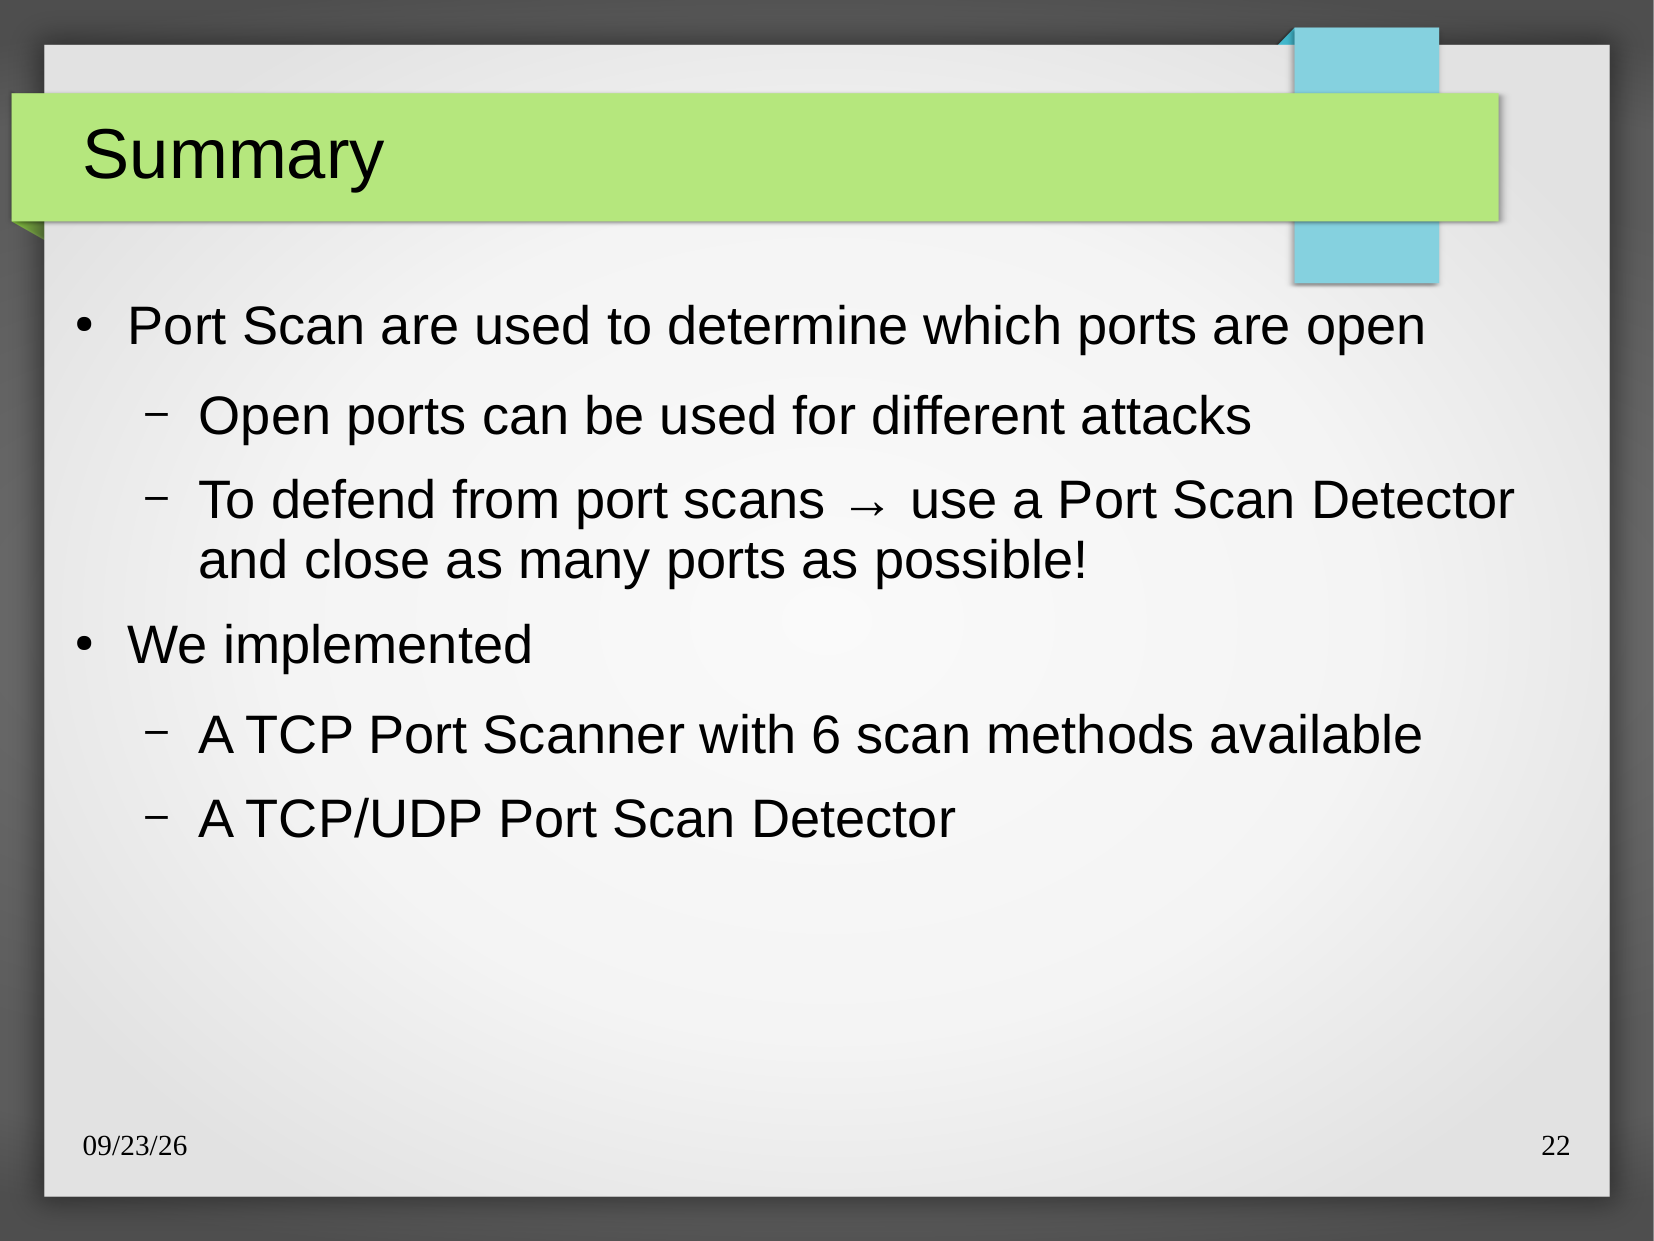

# Summary
Port Scan are used to determine which ports are open
Open ports can be used for different attacks
To defend from port scans → use a Port Scan Detector and close as many ports as possible!
We implemented
A TCP Port Scanner with 6 scan methods available
A TCP/UDP Port Scan Detector
22